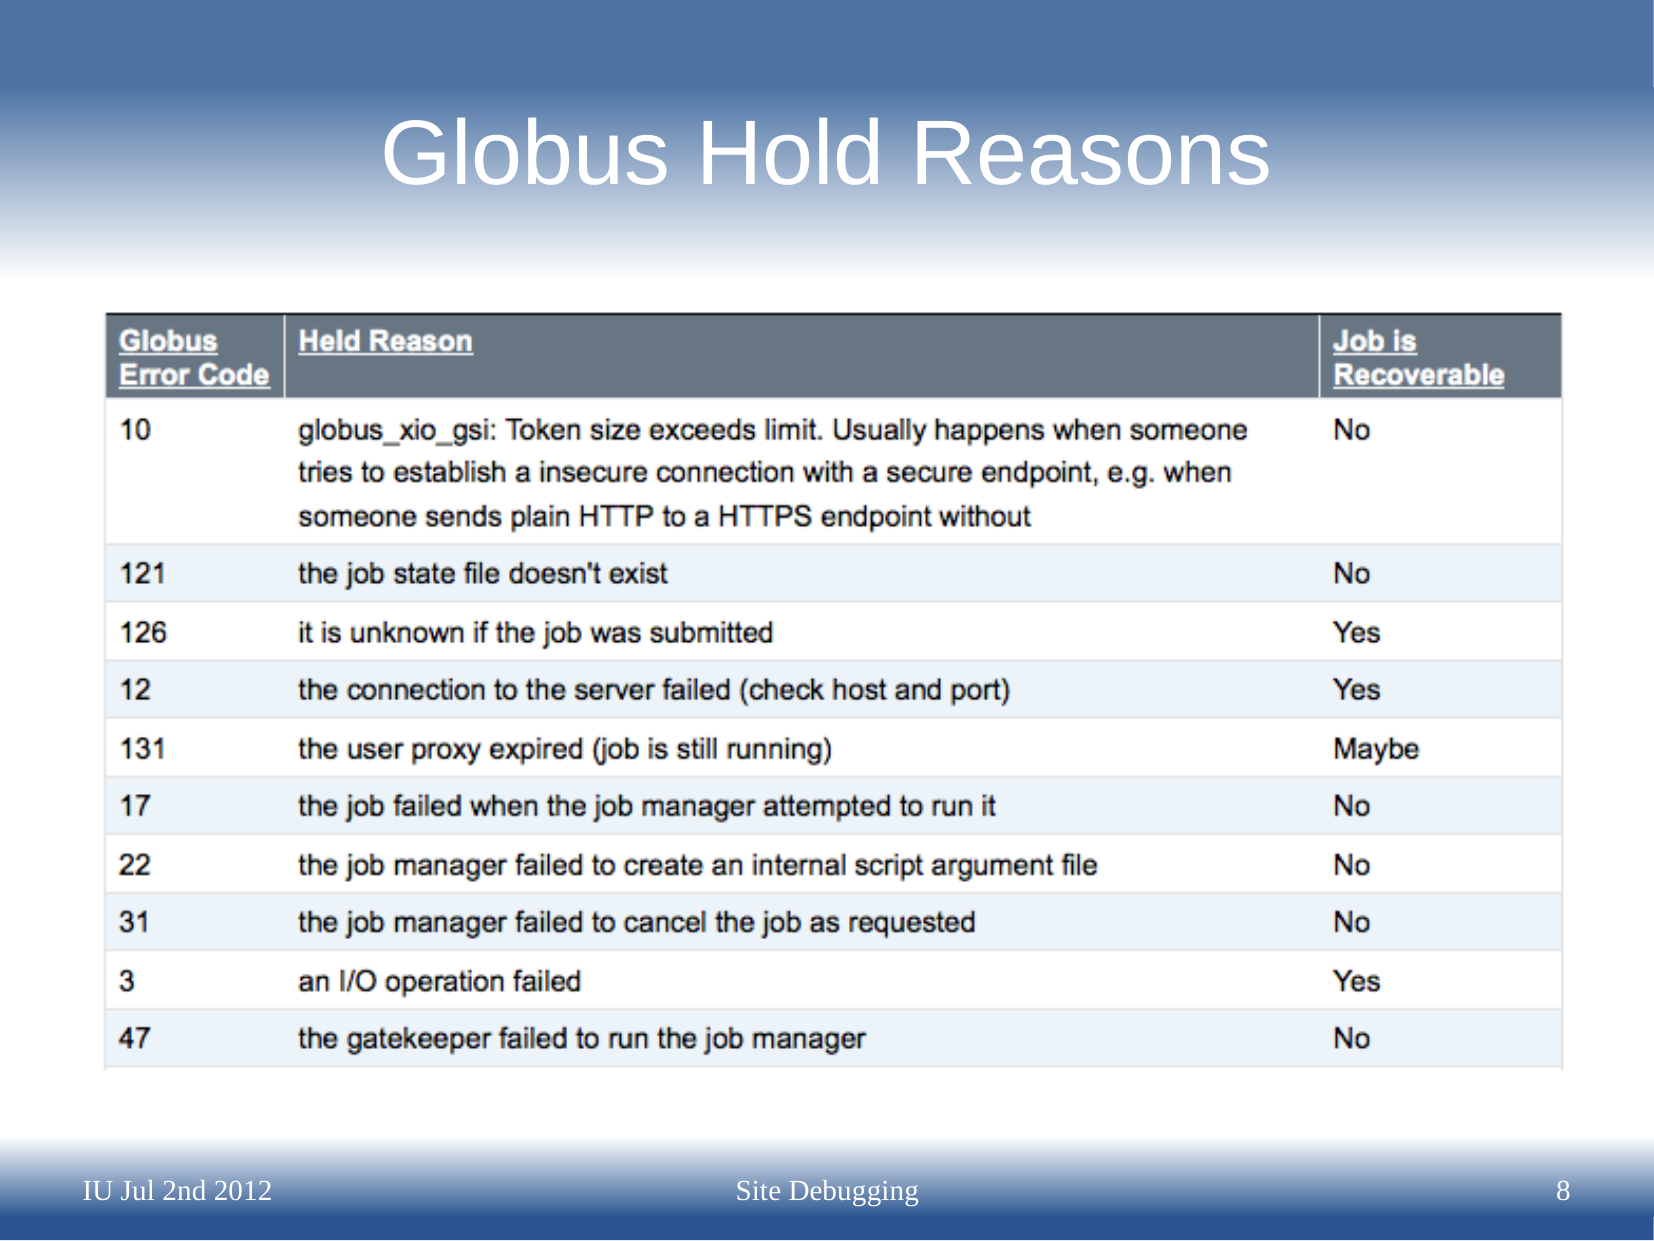

# Globus Hold Reasons
IU Jul 2nd 2012
Site Debugging
8